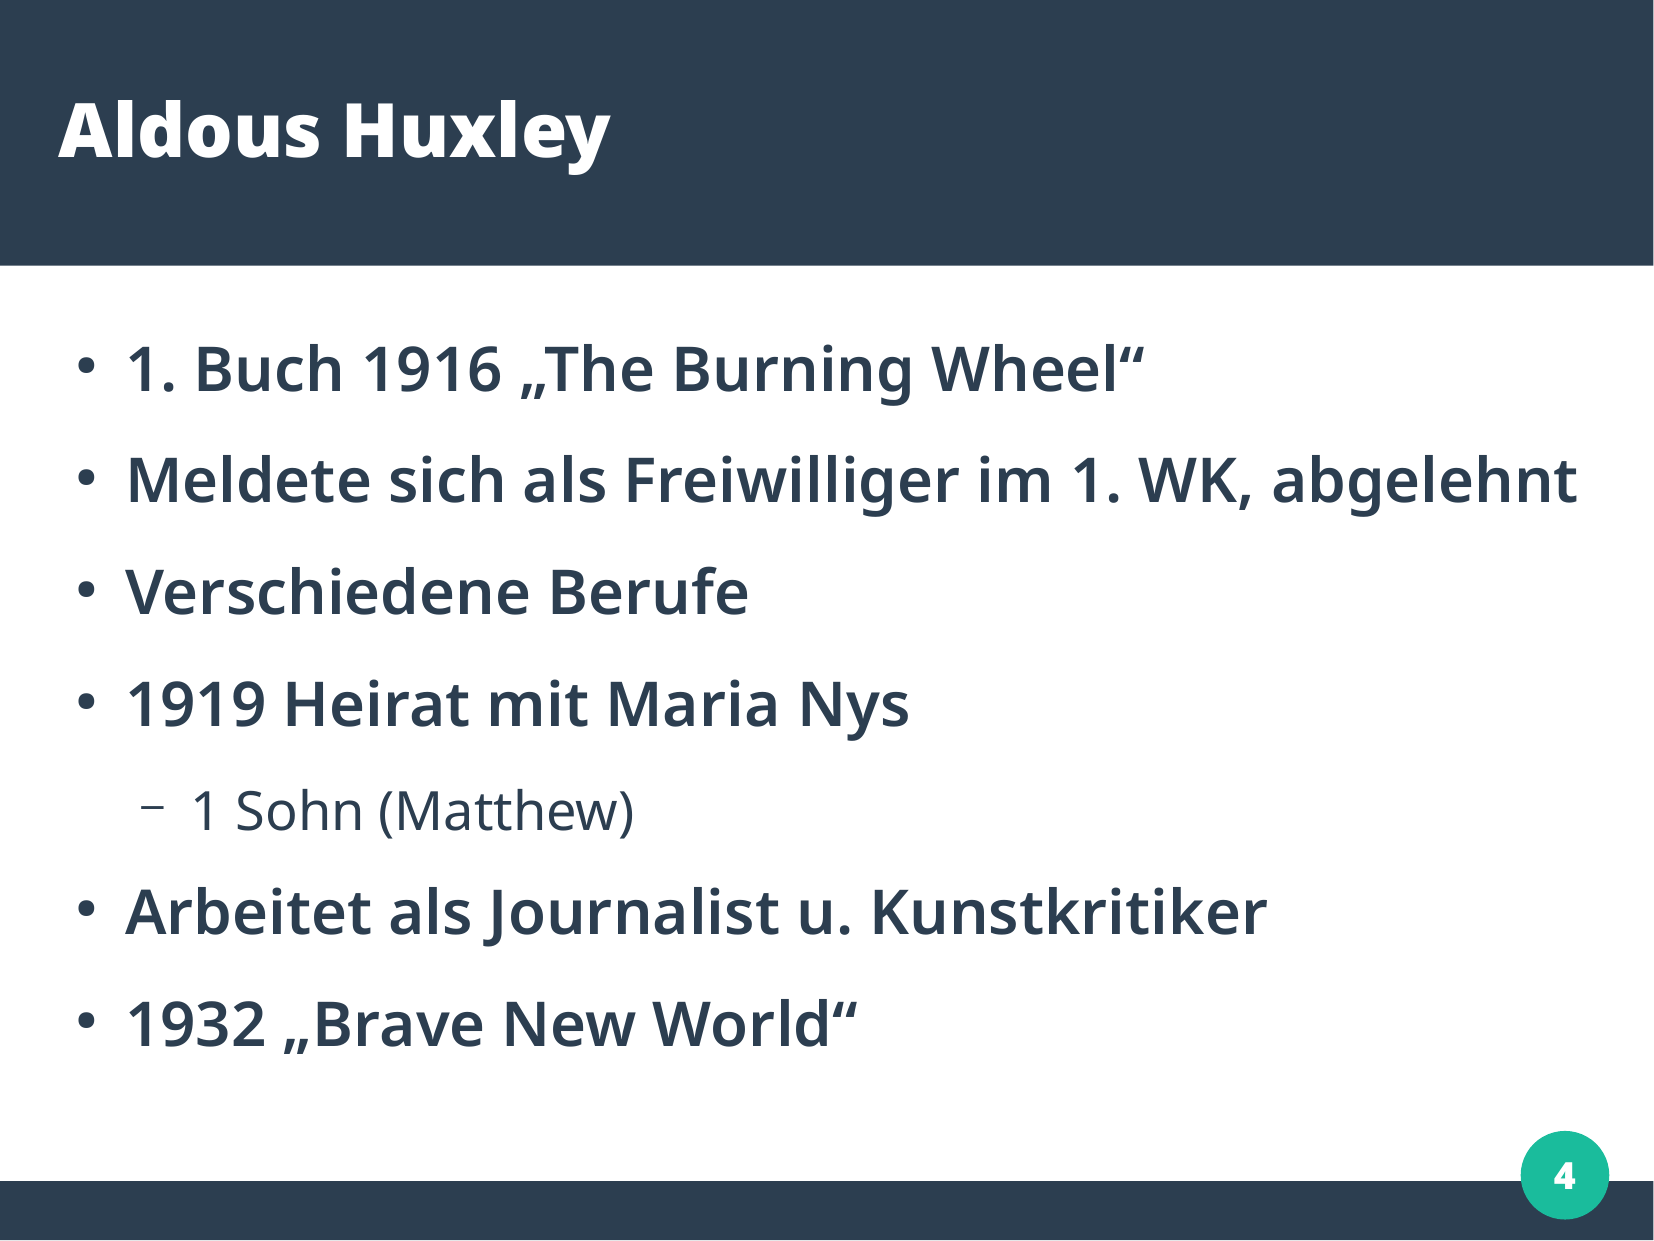

# Aldous Huxley
1. Buch 1916 „The Burning Wheel“
Meldete sich als Freiwilliger im 1. WK, abgelehnt
Verschiedene Berufe
1919 Heirat mit Maria Nys
1 Sohn (Matthew)
Arbeitet als Journalist u. Kunstkritiker
1932 „Brave New World“
4